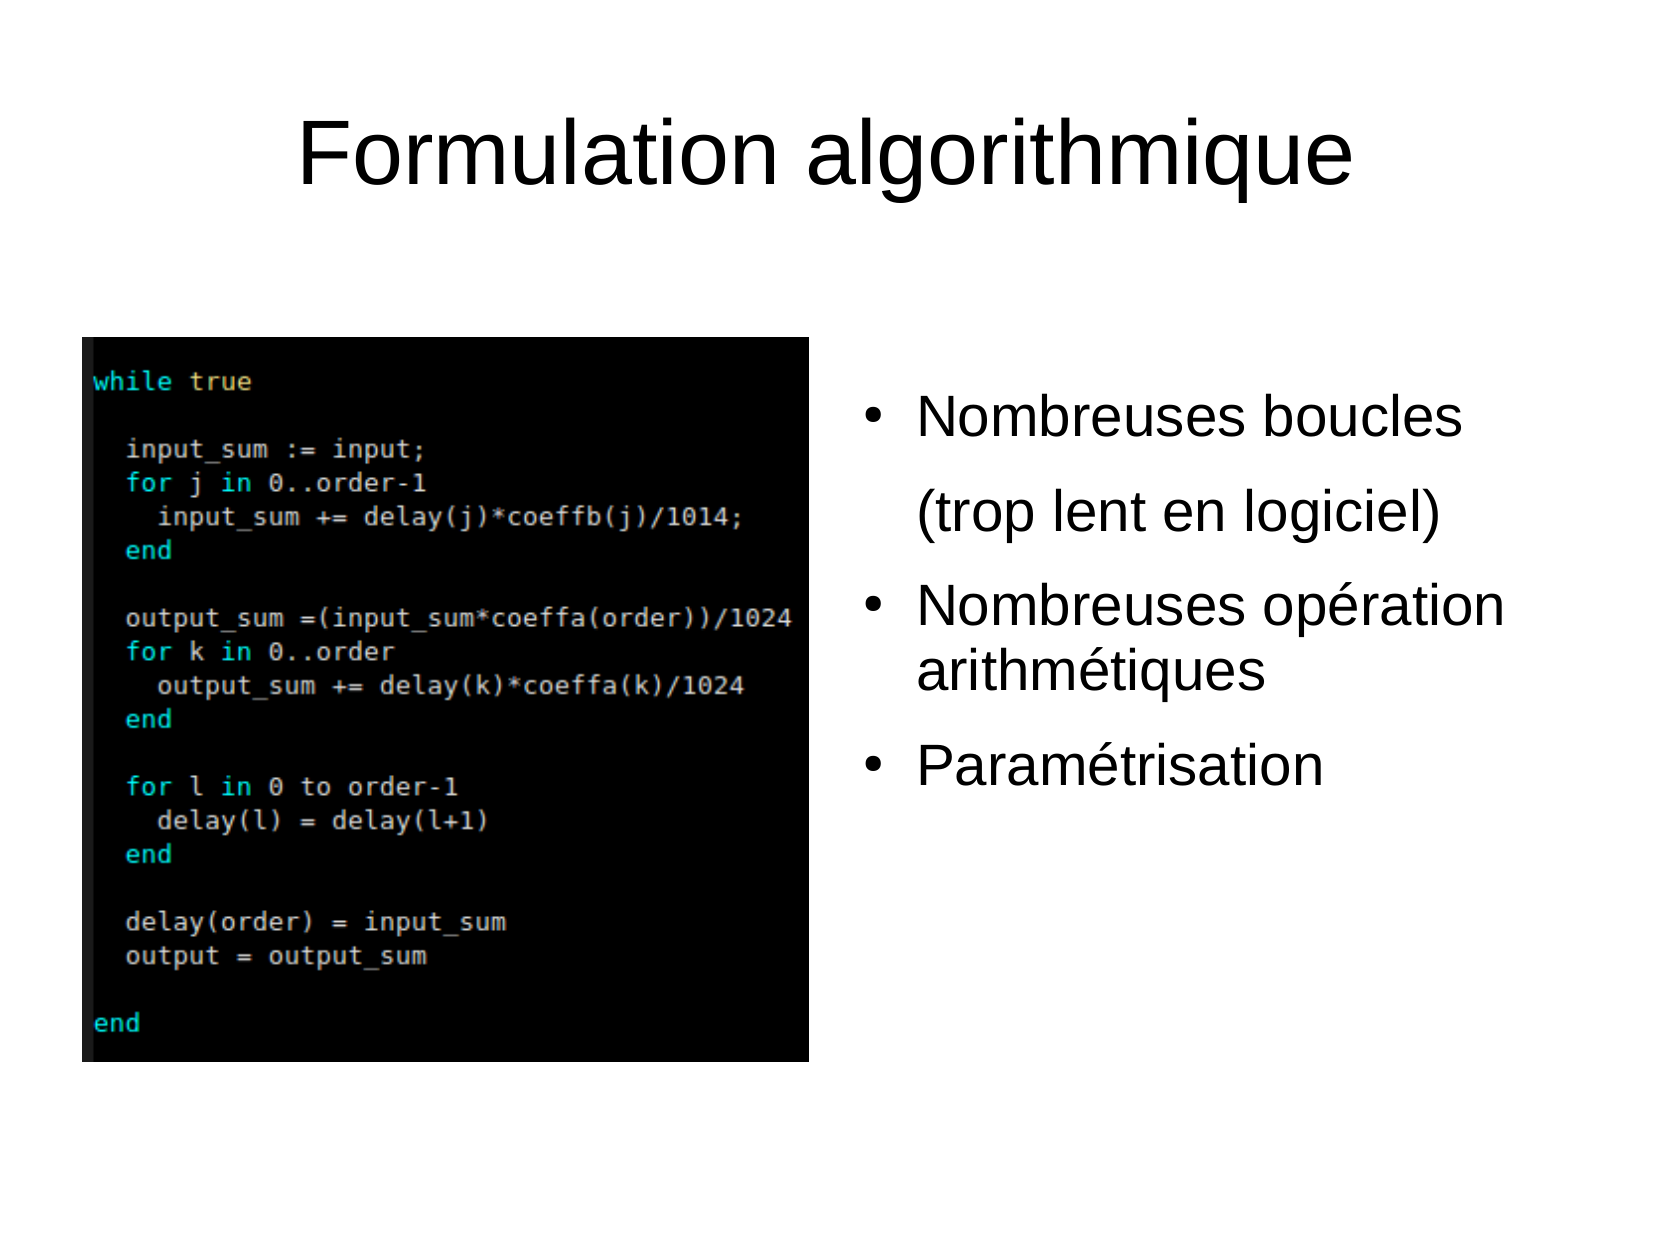

# Formulation algorithmique
Nombreuses boucles
(trop lent en logiciel)
Nombreuses opération arithmétiques
Paramétrisation